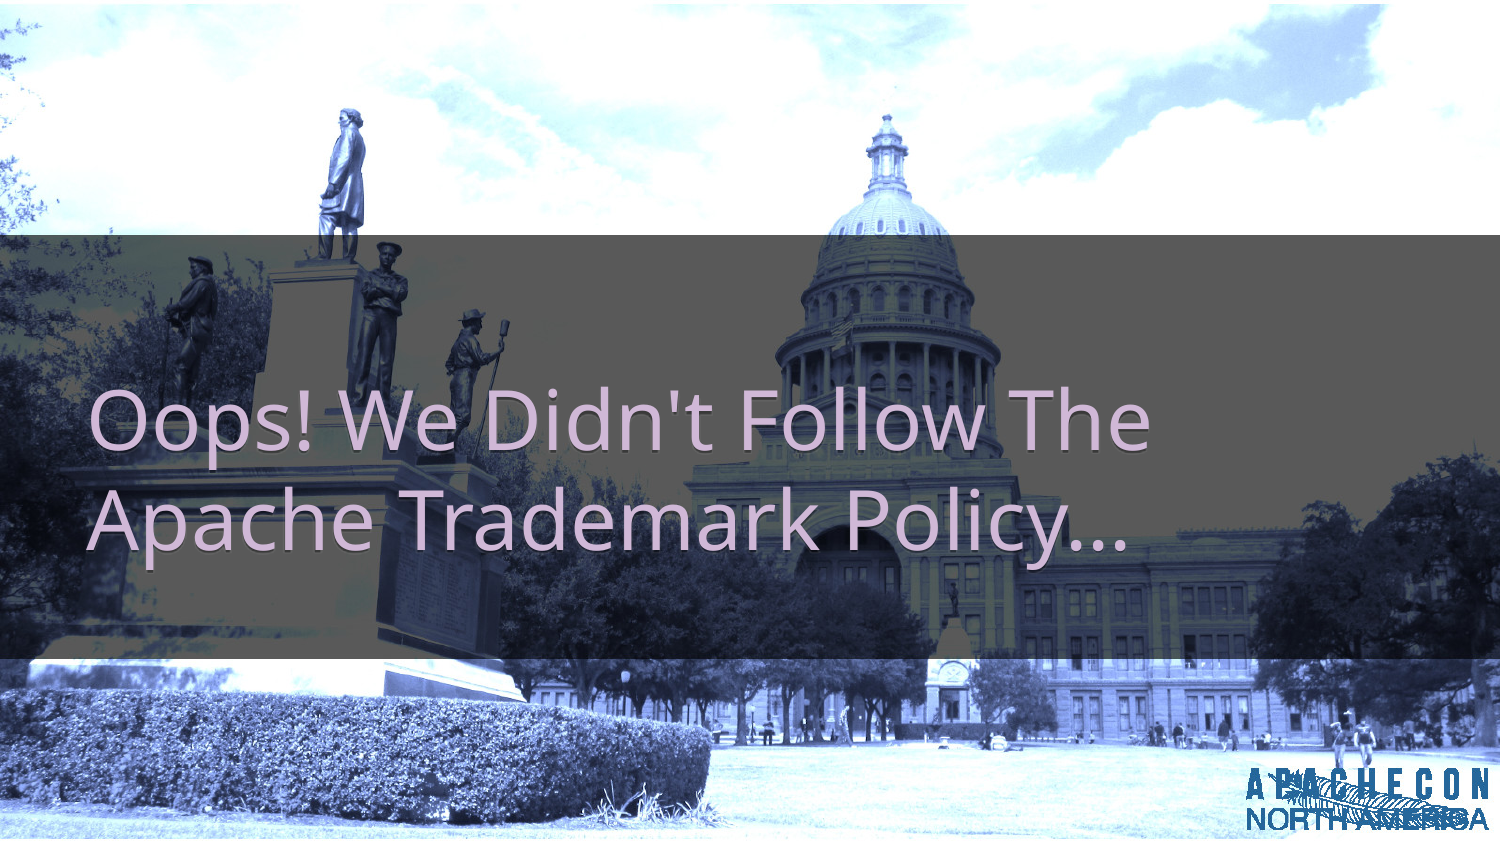

# Oops! We Didn't Follow The Apache Trademark Policy...